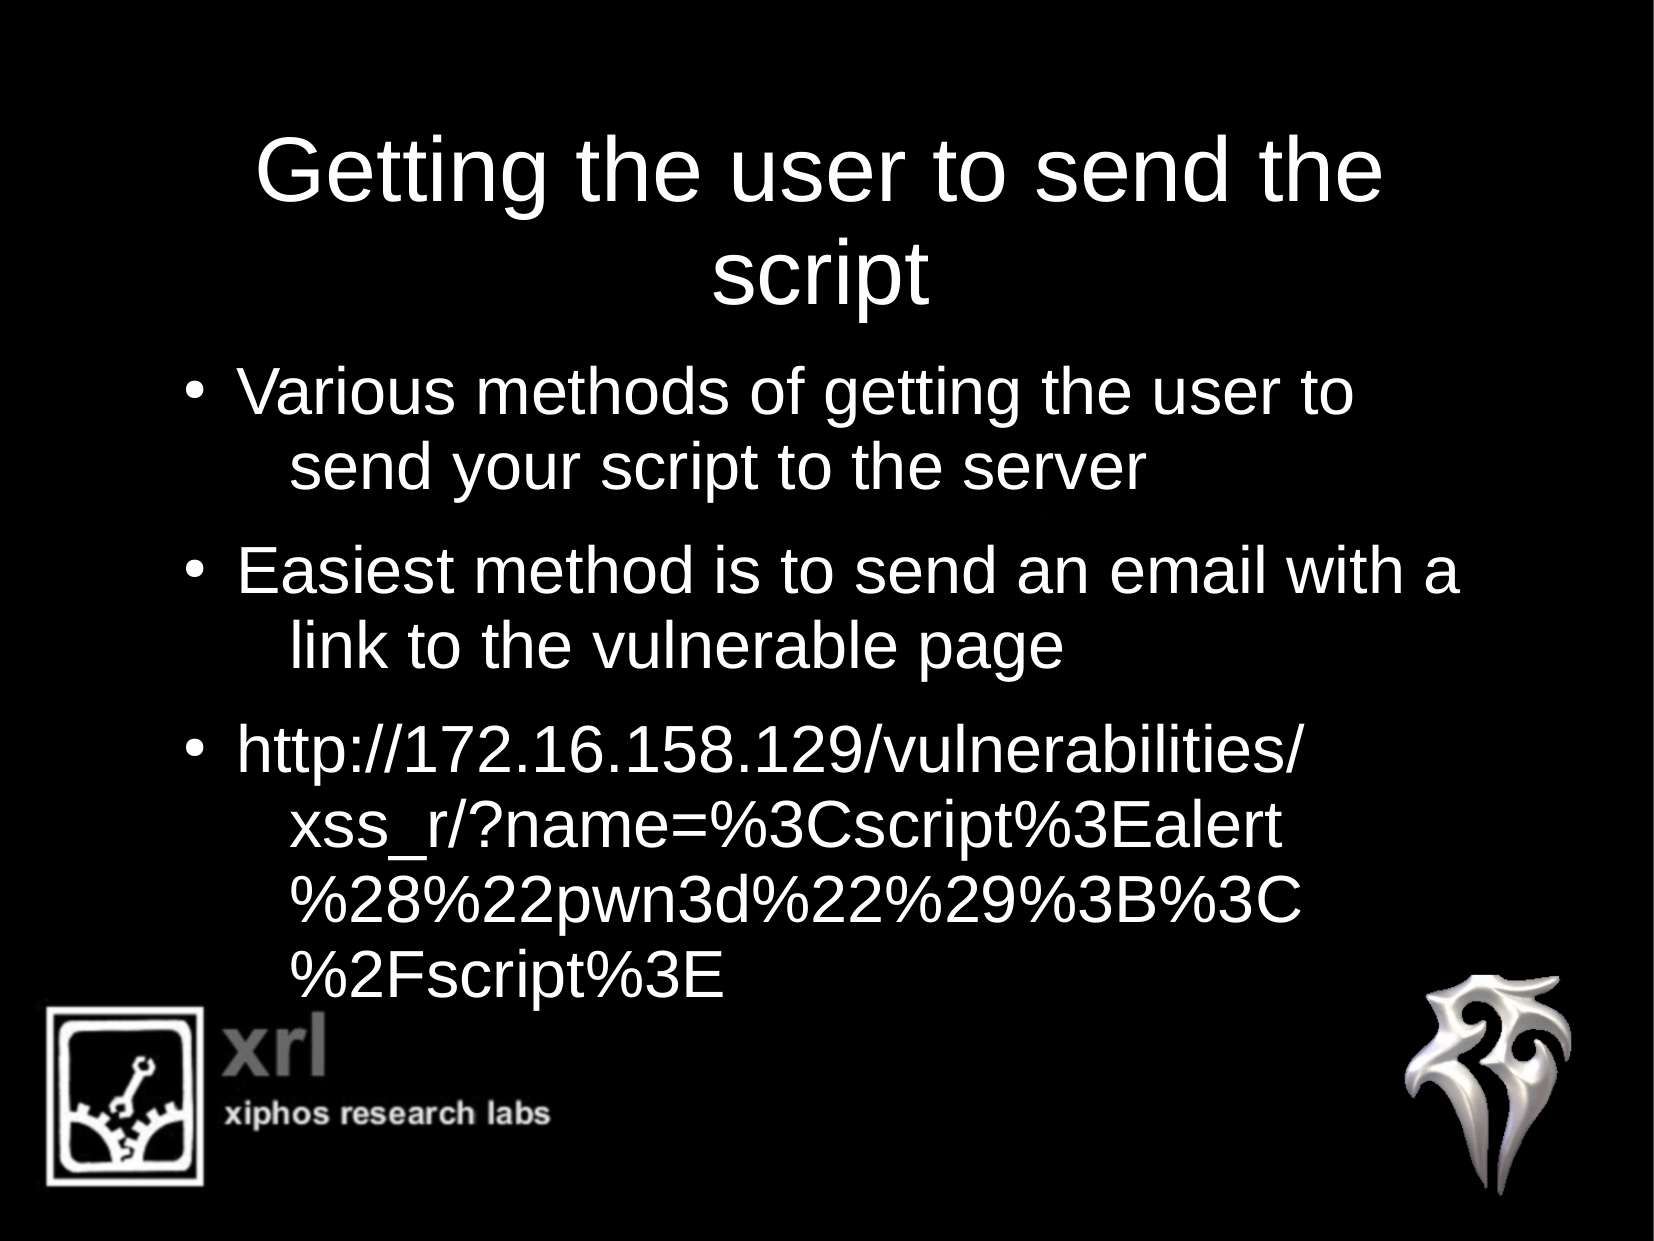

# Getting the user to send the script
Various methods of getting the user to send your script to the server
Easiest method is to send an email with a link to the vulnerable page
http://172.16.158.129/vulnerabilities/xss_r/?name=%3Cscript%3Ealert%28%22pwn3d%22%29%3B%3C%2Fscript%3E